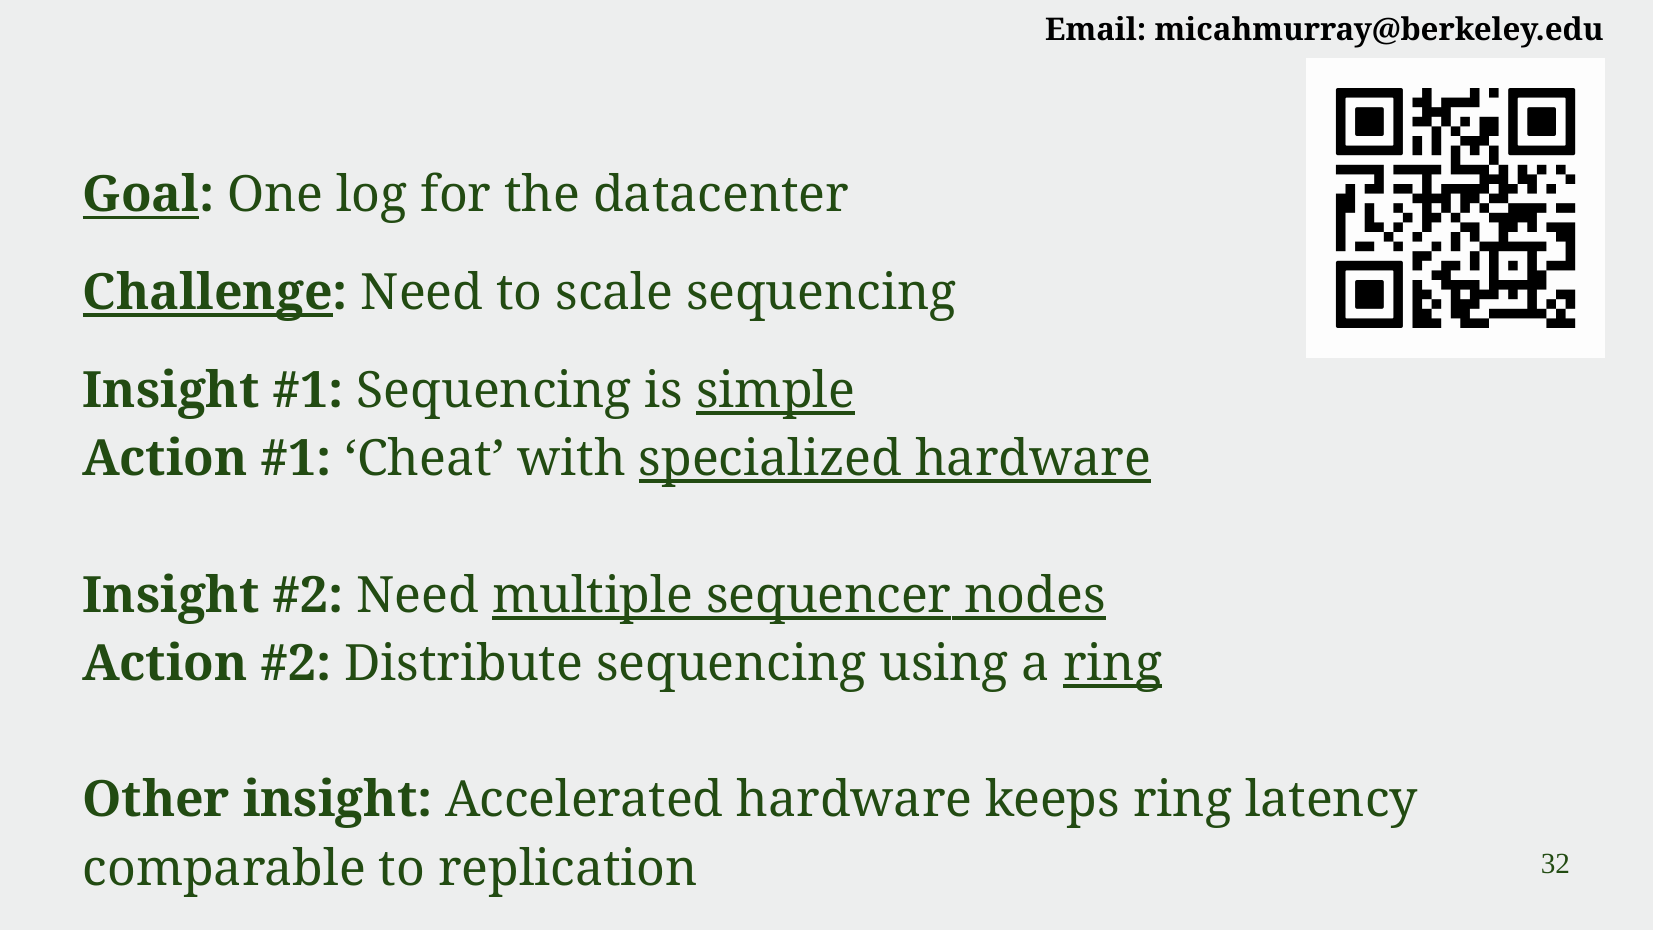

Email: micahmurray@berkeley.edu
# Goal: One log for the datacenter
Challenge: Need to scale sequencing
Insight #1: Sequencing is simple
Action #1: ‘Cheat’ with specialized hardware
Insight #2: Need multiple sequencer nodes
Action #2: Distribute sequencing using a ring
Other insight: Accelerated hardware keeps ring latency comparable to replication
32